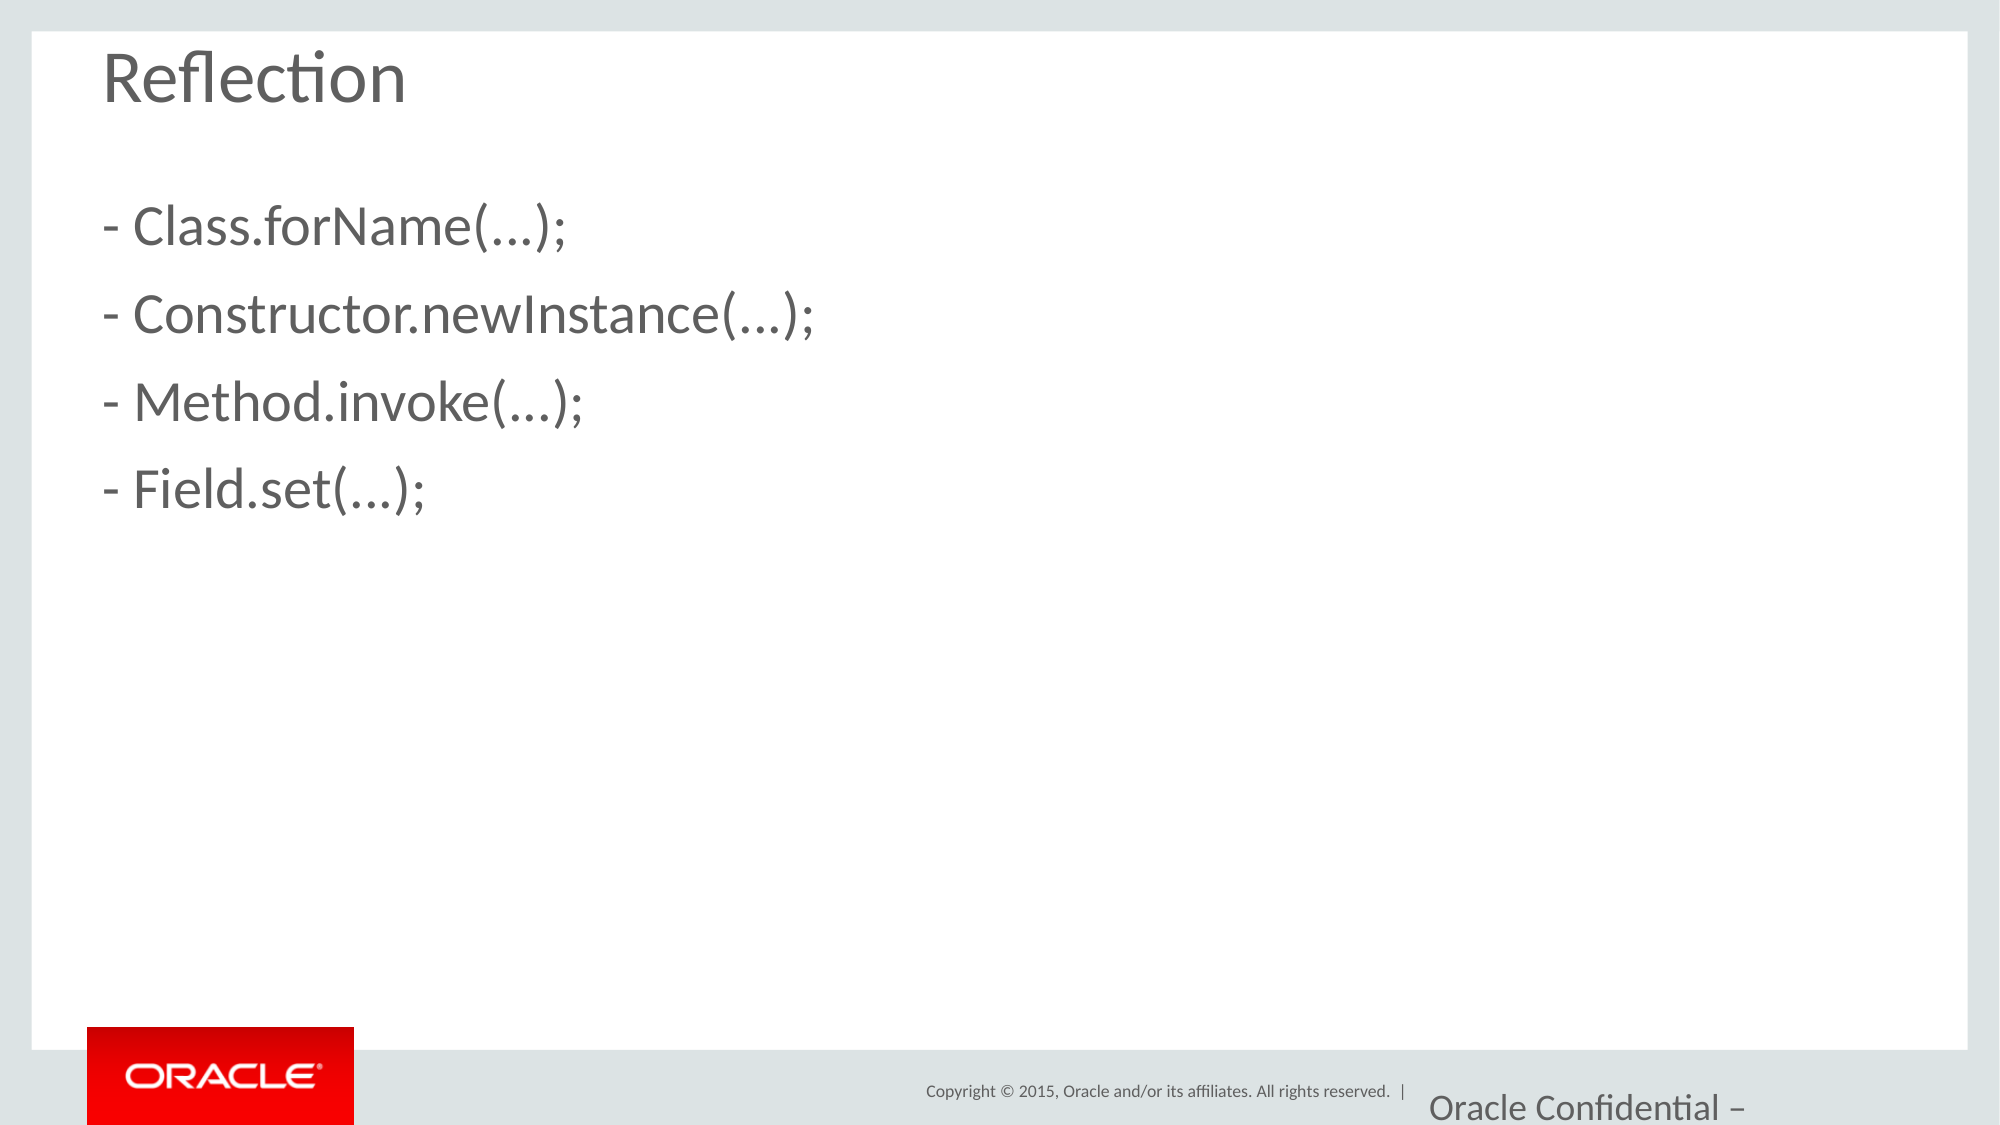

# Reflection
- Class.forName(...);
- Constructor.newInstance(...);
- Method.invoke(...);
- Field.set(...);
Oracle Confidential – Restricted